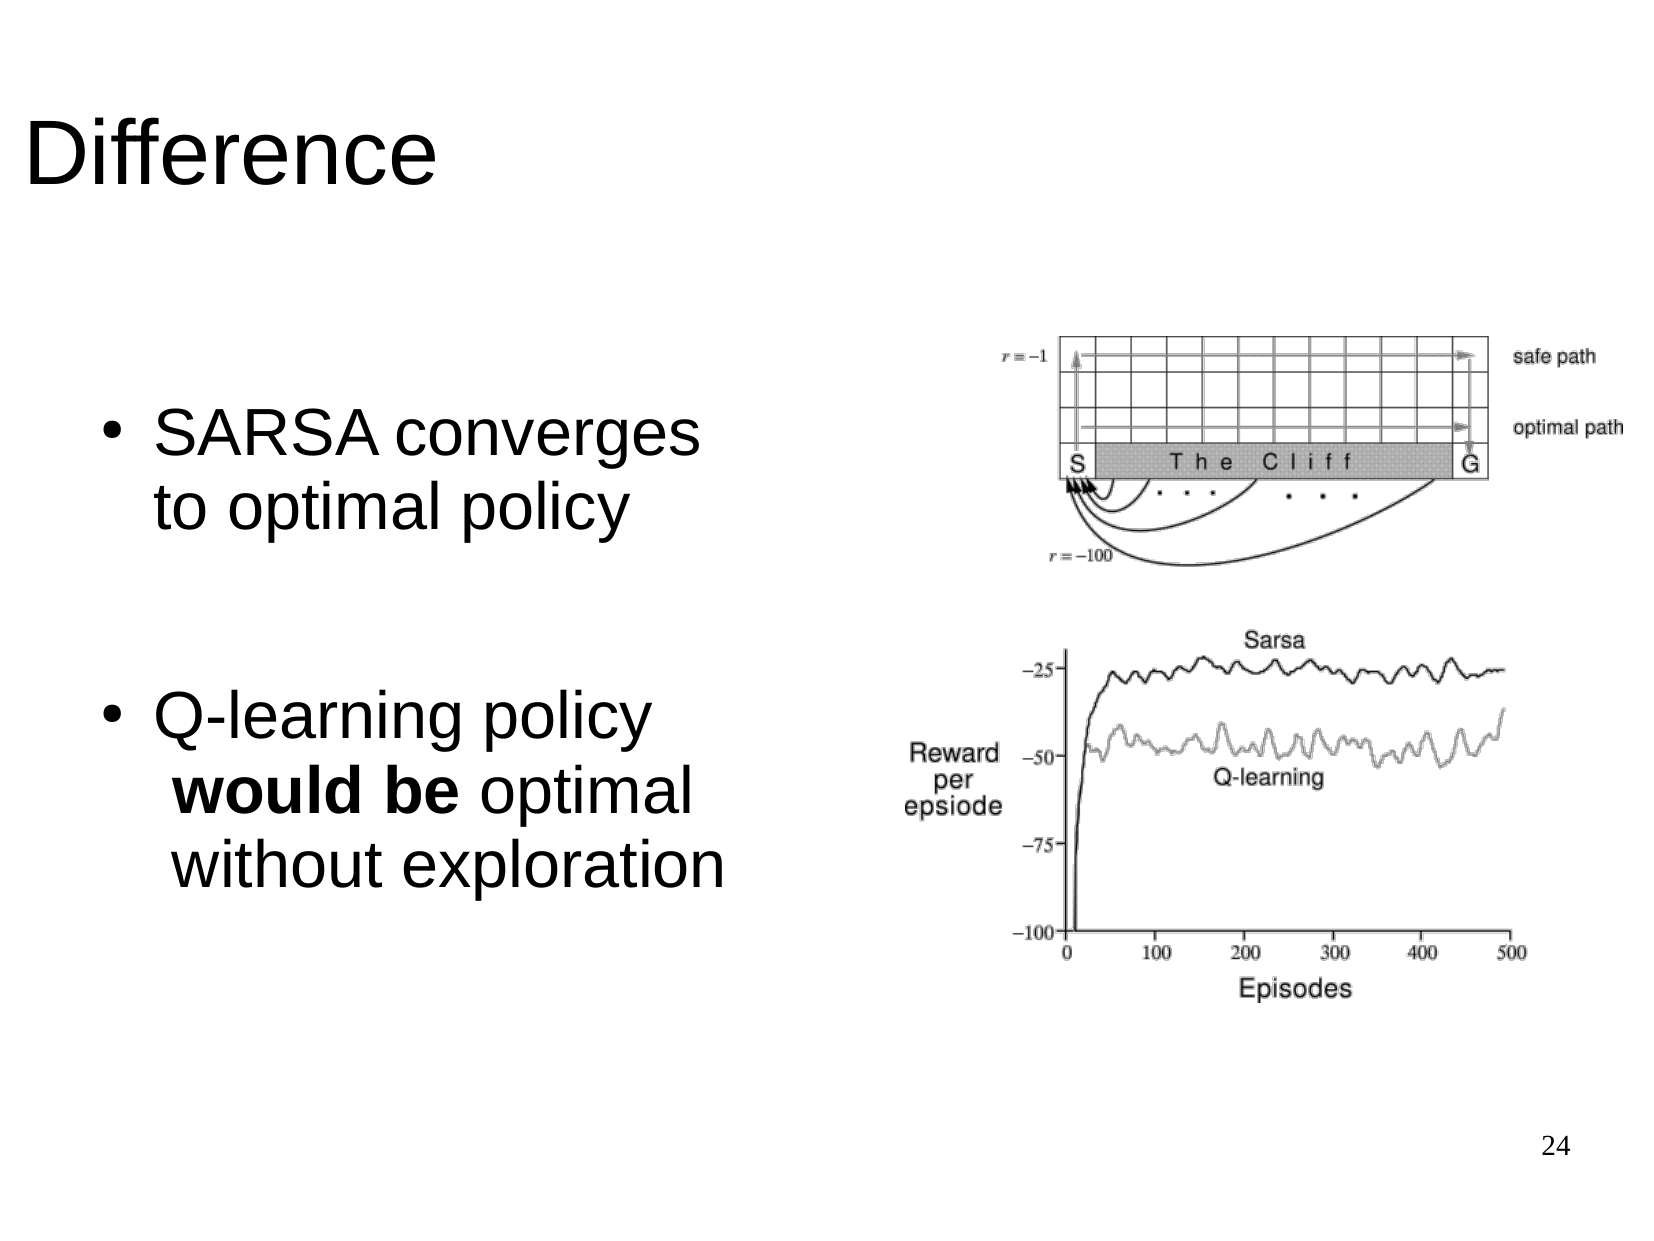

# Difference
SARSA converges
to optimal policy
Q-learning policy
 would be optimal
 without exploration
24